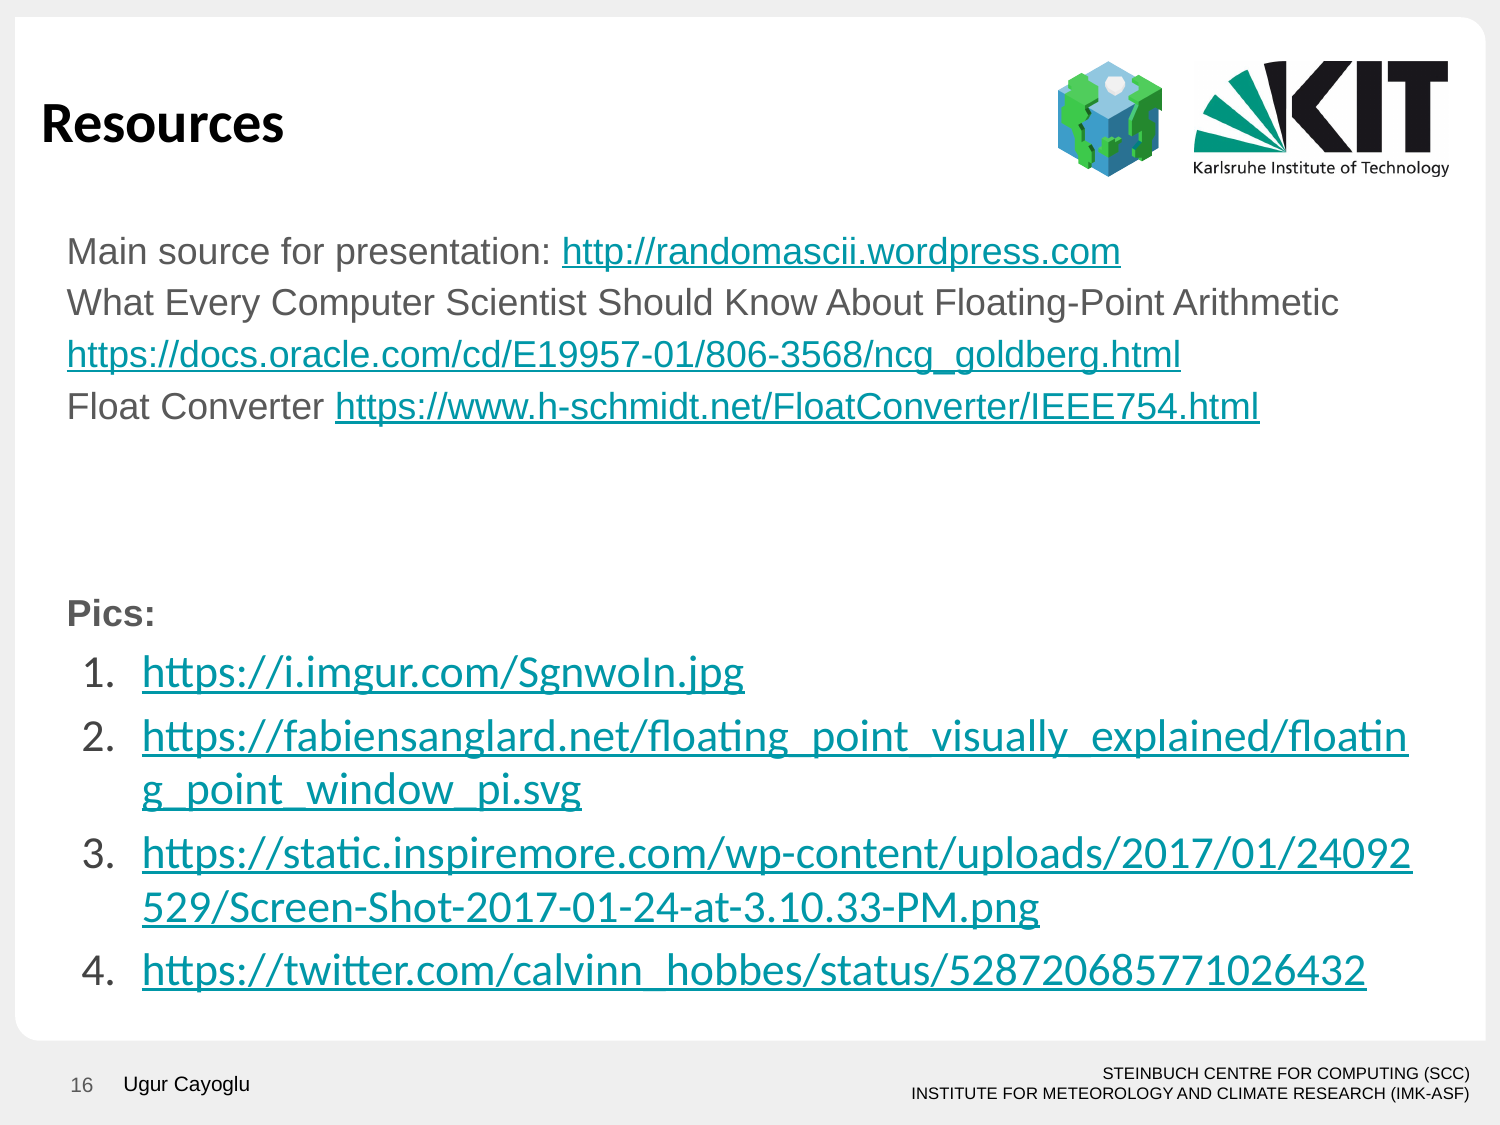

# Resources
Main source for presentation: http://randomascii.wordpress.com
What Every Computer Scientist Should Know About Floating-Point Arithmetic https://docs.oracle.com/cd/E19957-01/806-3568/ncg_goldberg.html
Float Converter https://www.h-schmidt.net/FloatConverter/IEEE754.html
Pics:
https://i.imgur.com/SgnwoIn.jpg
https://fabiensanglard.net/floating_point_visually_explained/floating_point_window_pi.svg
https://static.inspiremore.com/wp-content/uploads/2017/01/24092529/Screen-Shot-2017-01-24-at-3.10.33-PM.png
https://twitter.com/calvinn_hobbes/status/528720685771026432
STEINBUCH CENTRE FOR COMPUTING (SCC)
INSTITUTE FOR METEOROLOGY AND CLIMATE RESEARCH (IMK-ASF)
Ugur Cayoglu